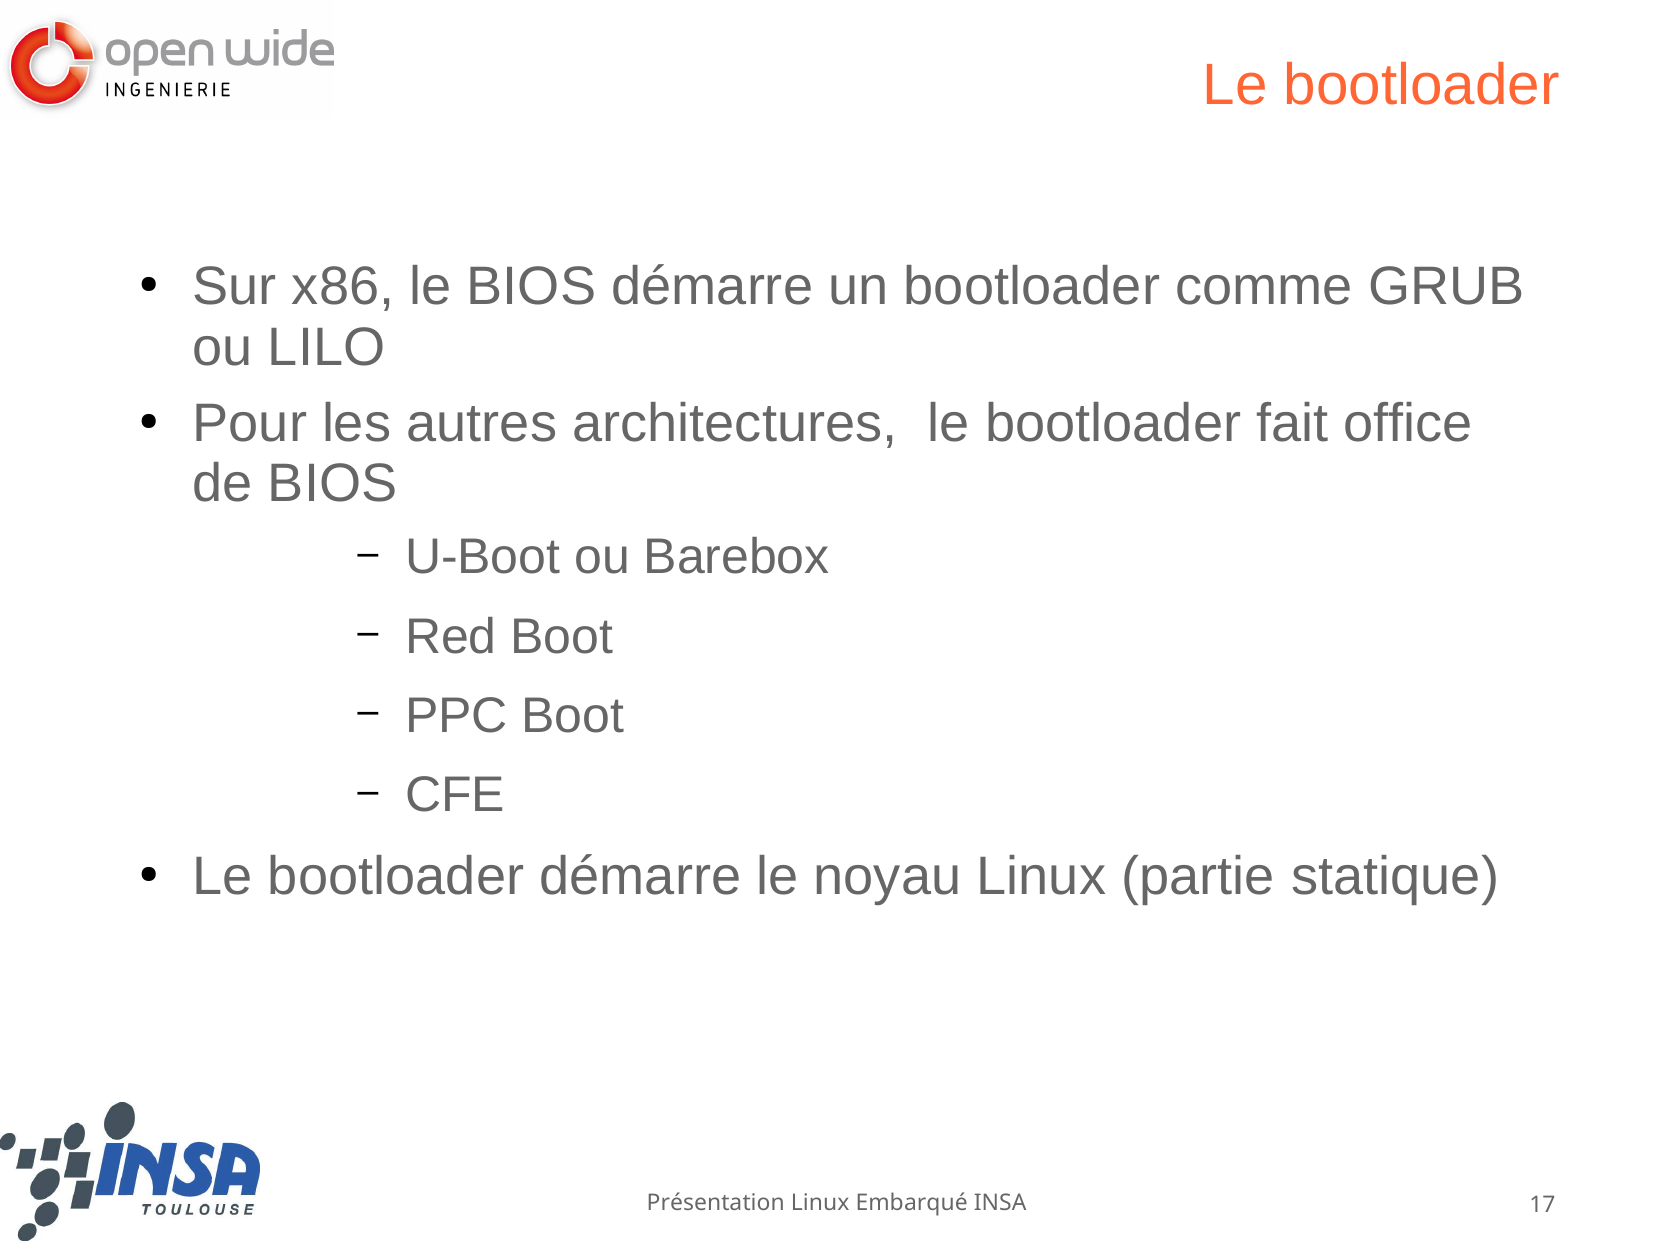

# Le bootloader
Sur x86, le BIOS démarre un bootloader comme GRUB ou LILO
Pour les autres architectures, le bootloader fait office de BIOS
U-Boot ou Barebox
Red Boot
PPC Boot
CFE
Le bootloader démarre le noyau Linux (partie statique)